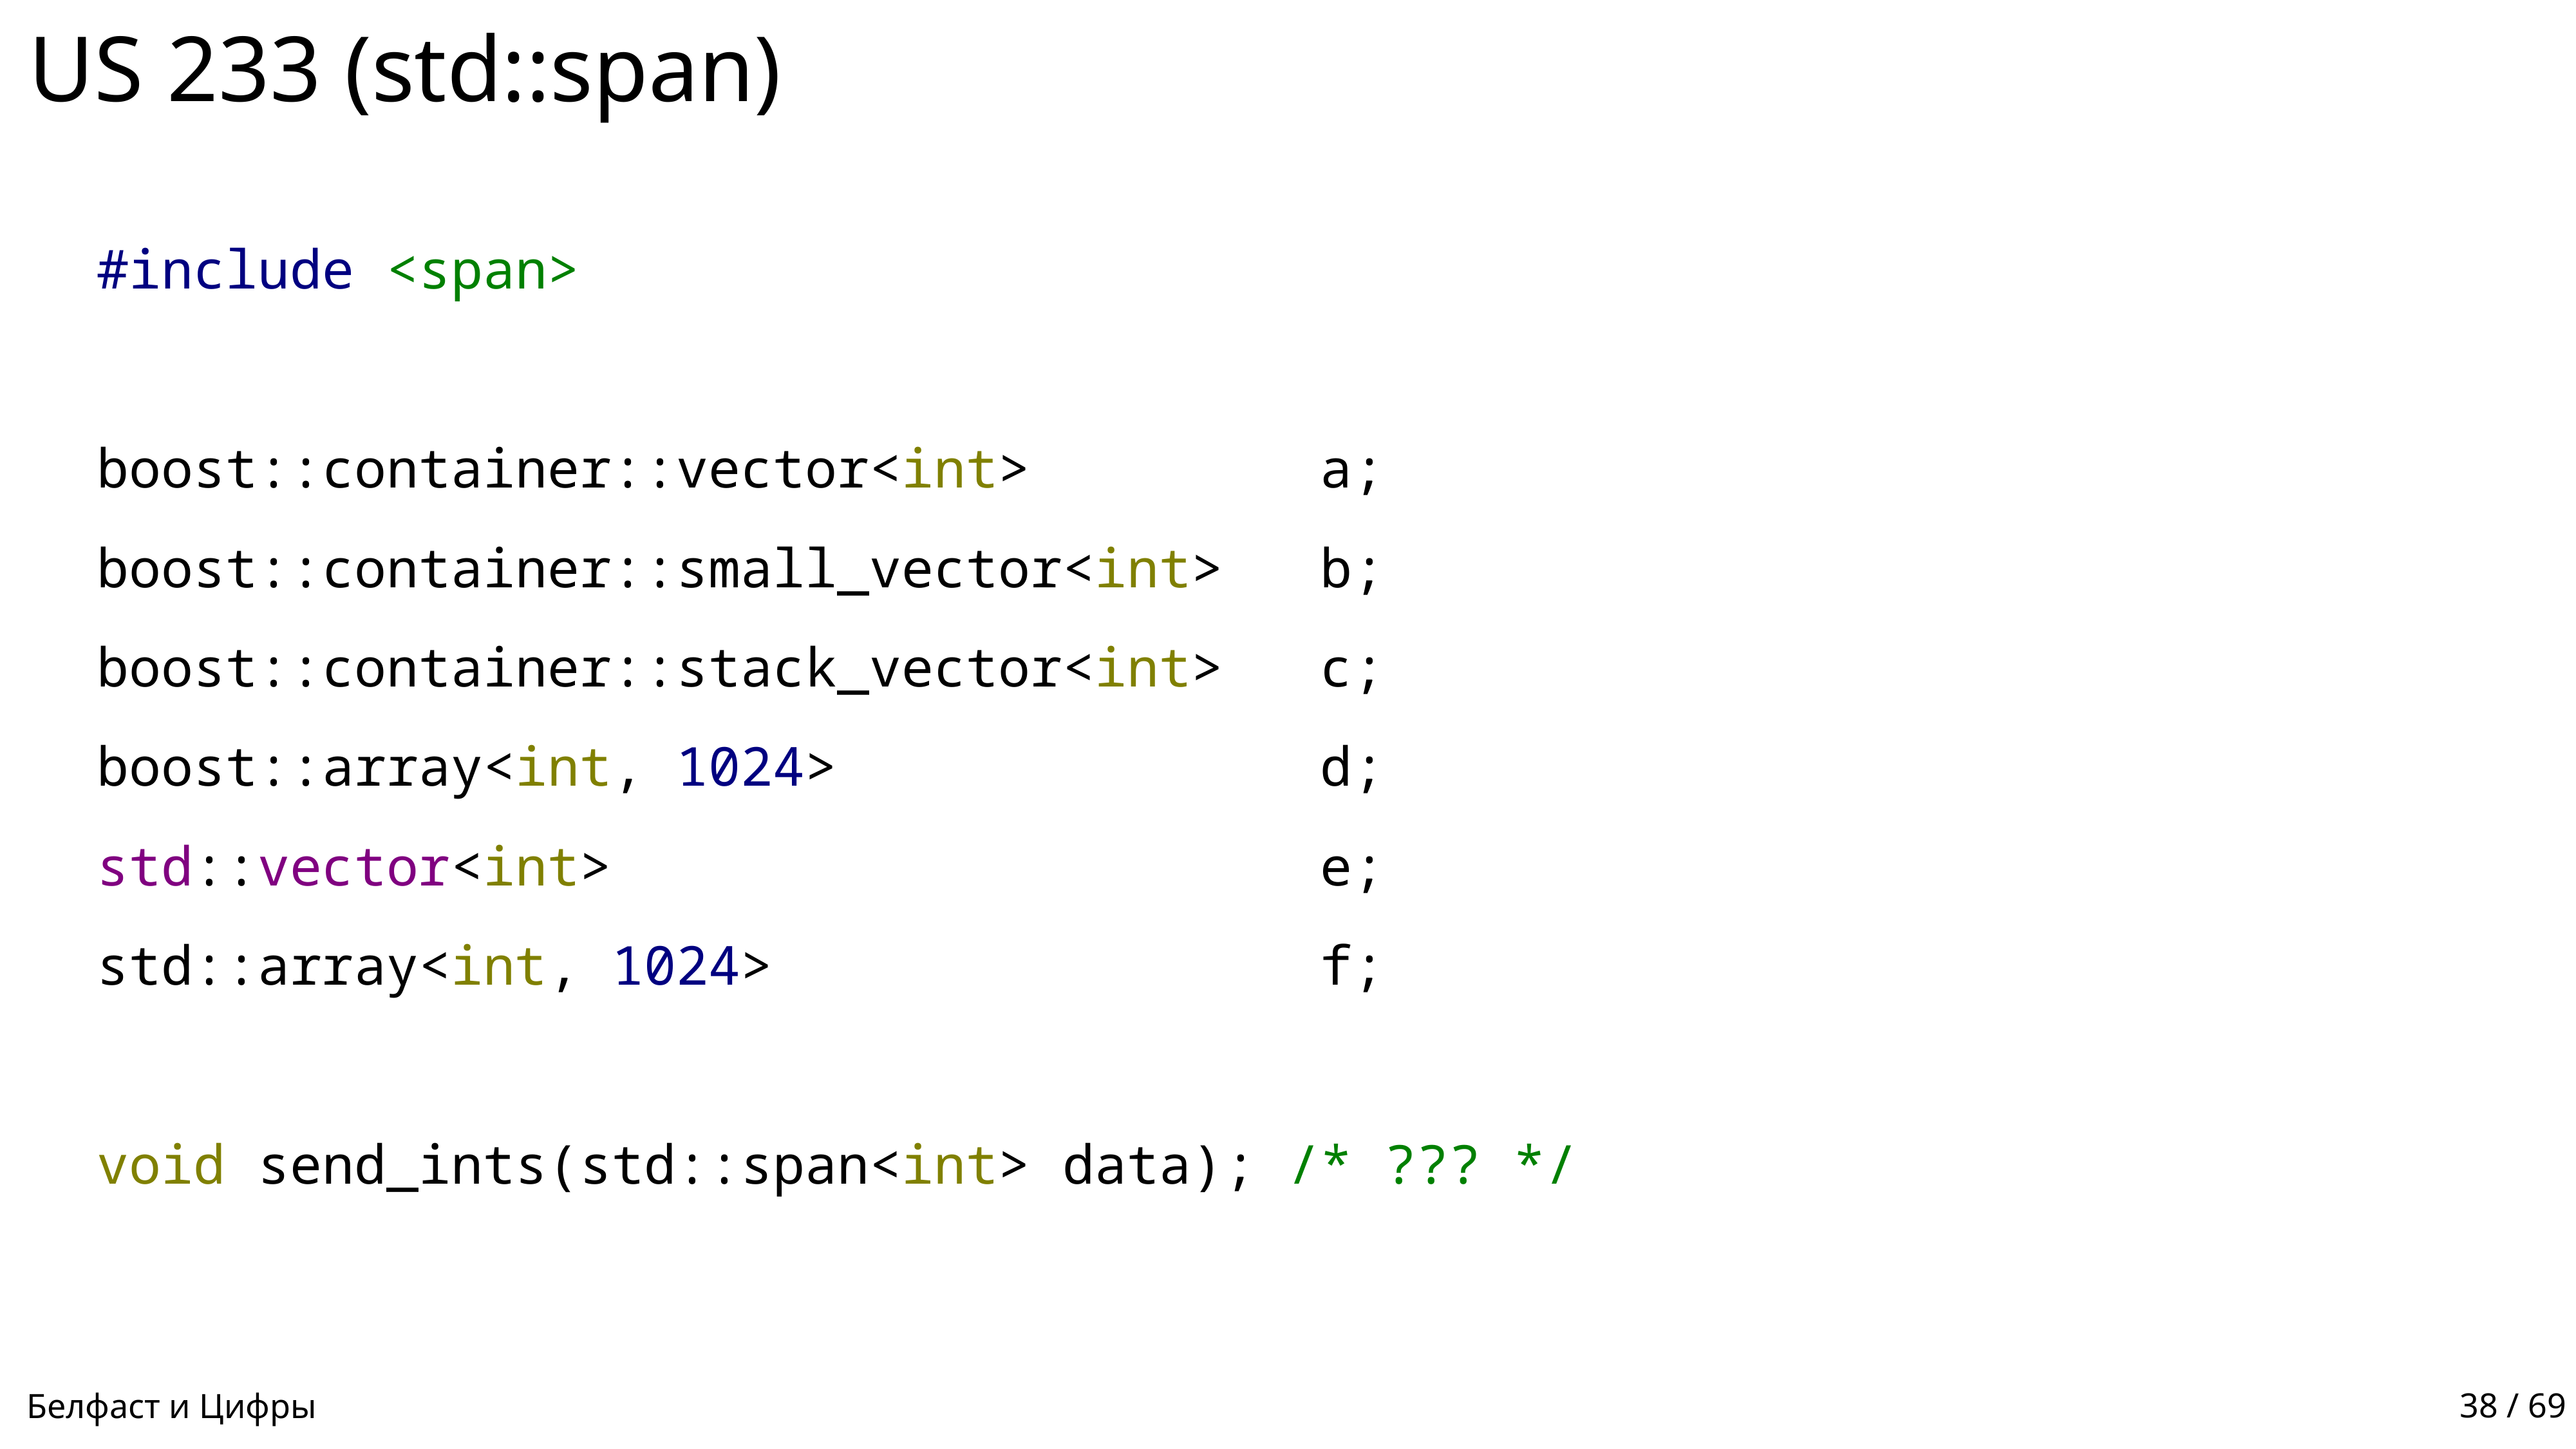

# US 233 (std::span)
#include <span>
boost::container::vector<int> a;
boost::container::small_vector<int> b;
boost::container::stack_vector<int> c;
boost::array<int, 1024> d;
std::vector<int> e;
std::array<int, 1024> f;
void send_ints(std::span<int> data); /* ??? */
Белфаст и Цифры